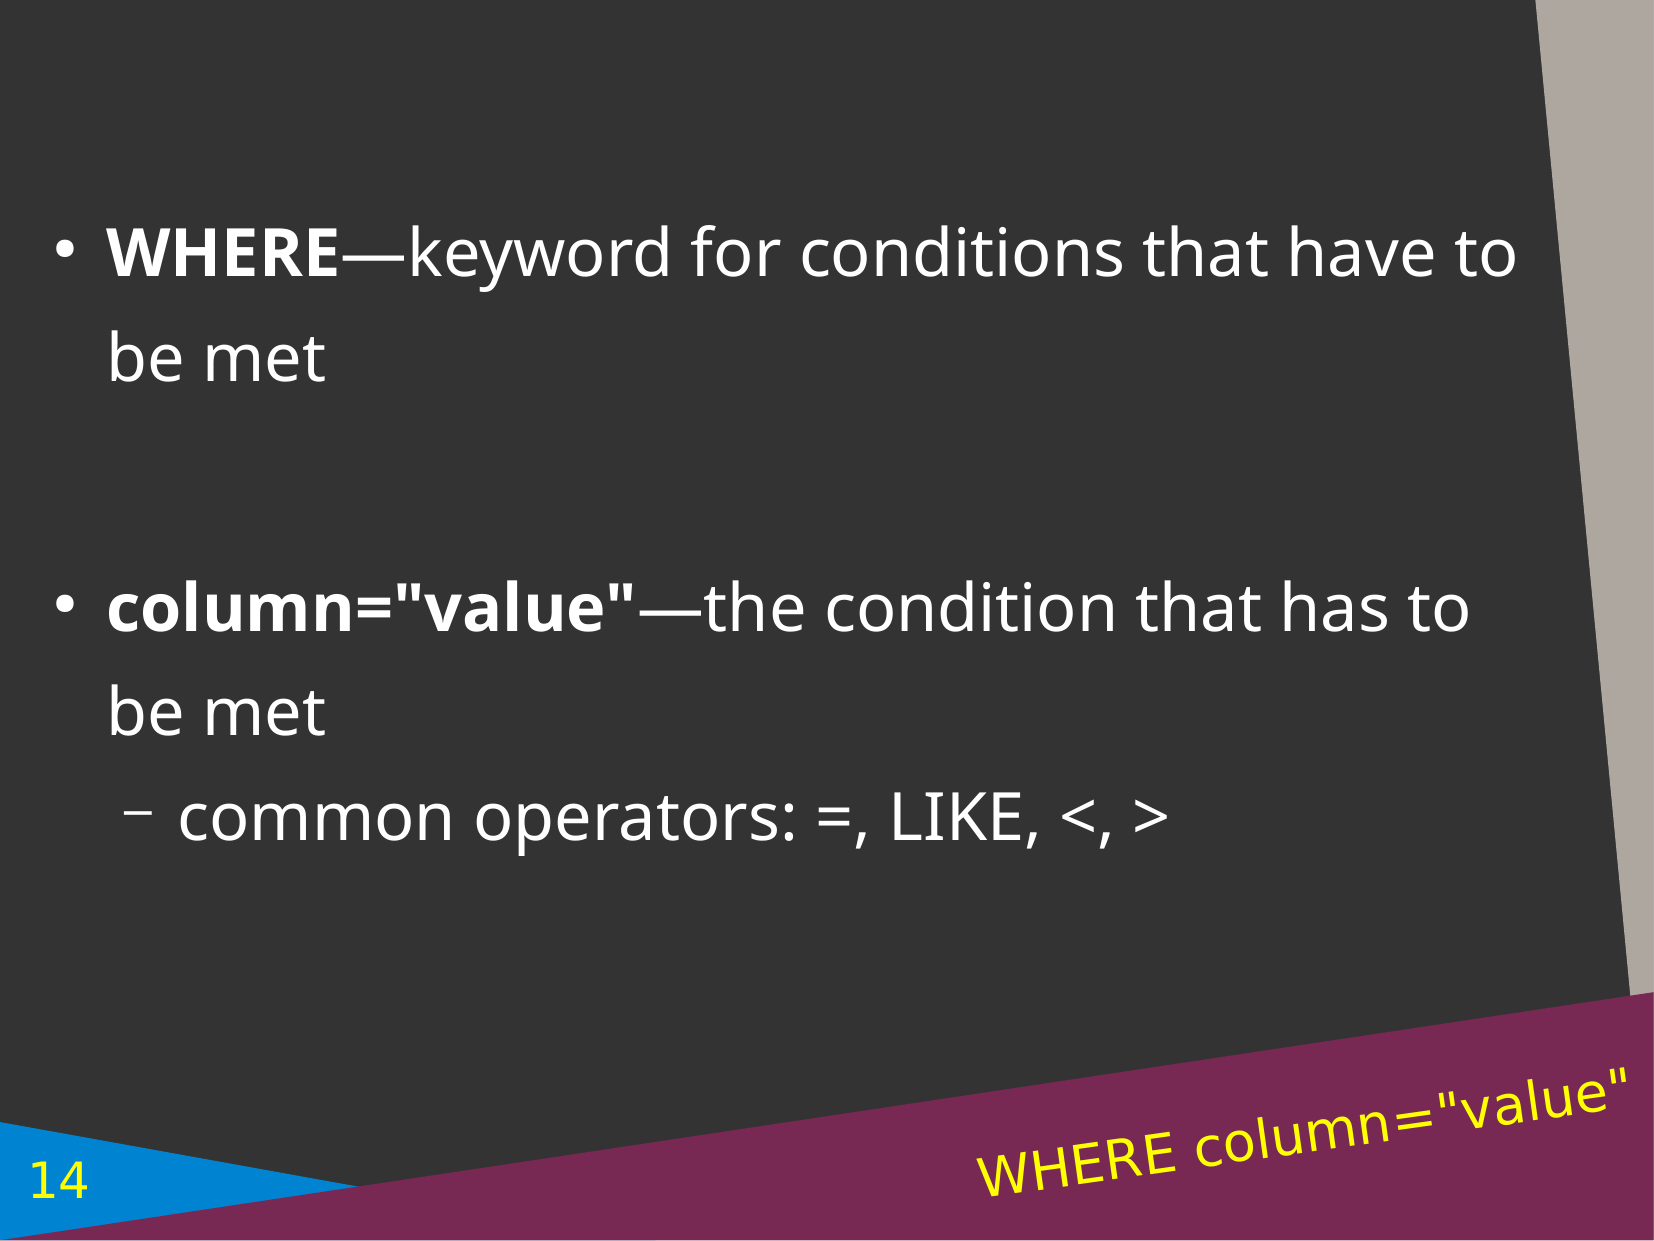

WHERE—keyword for conditions that have to be met
column="value"—the condition that has to be met
common operators: =, LIKE, <, >
# WHERE column="value"
14